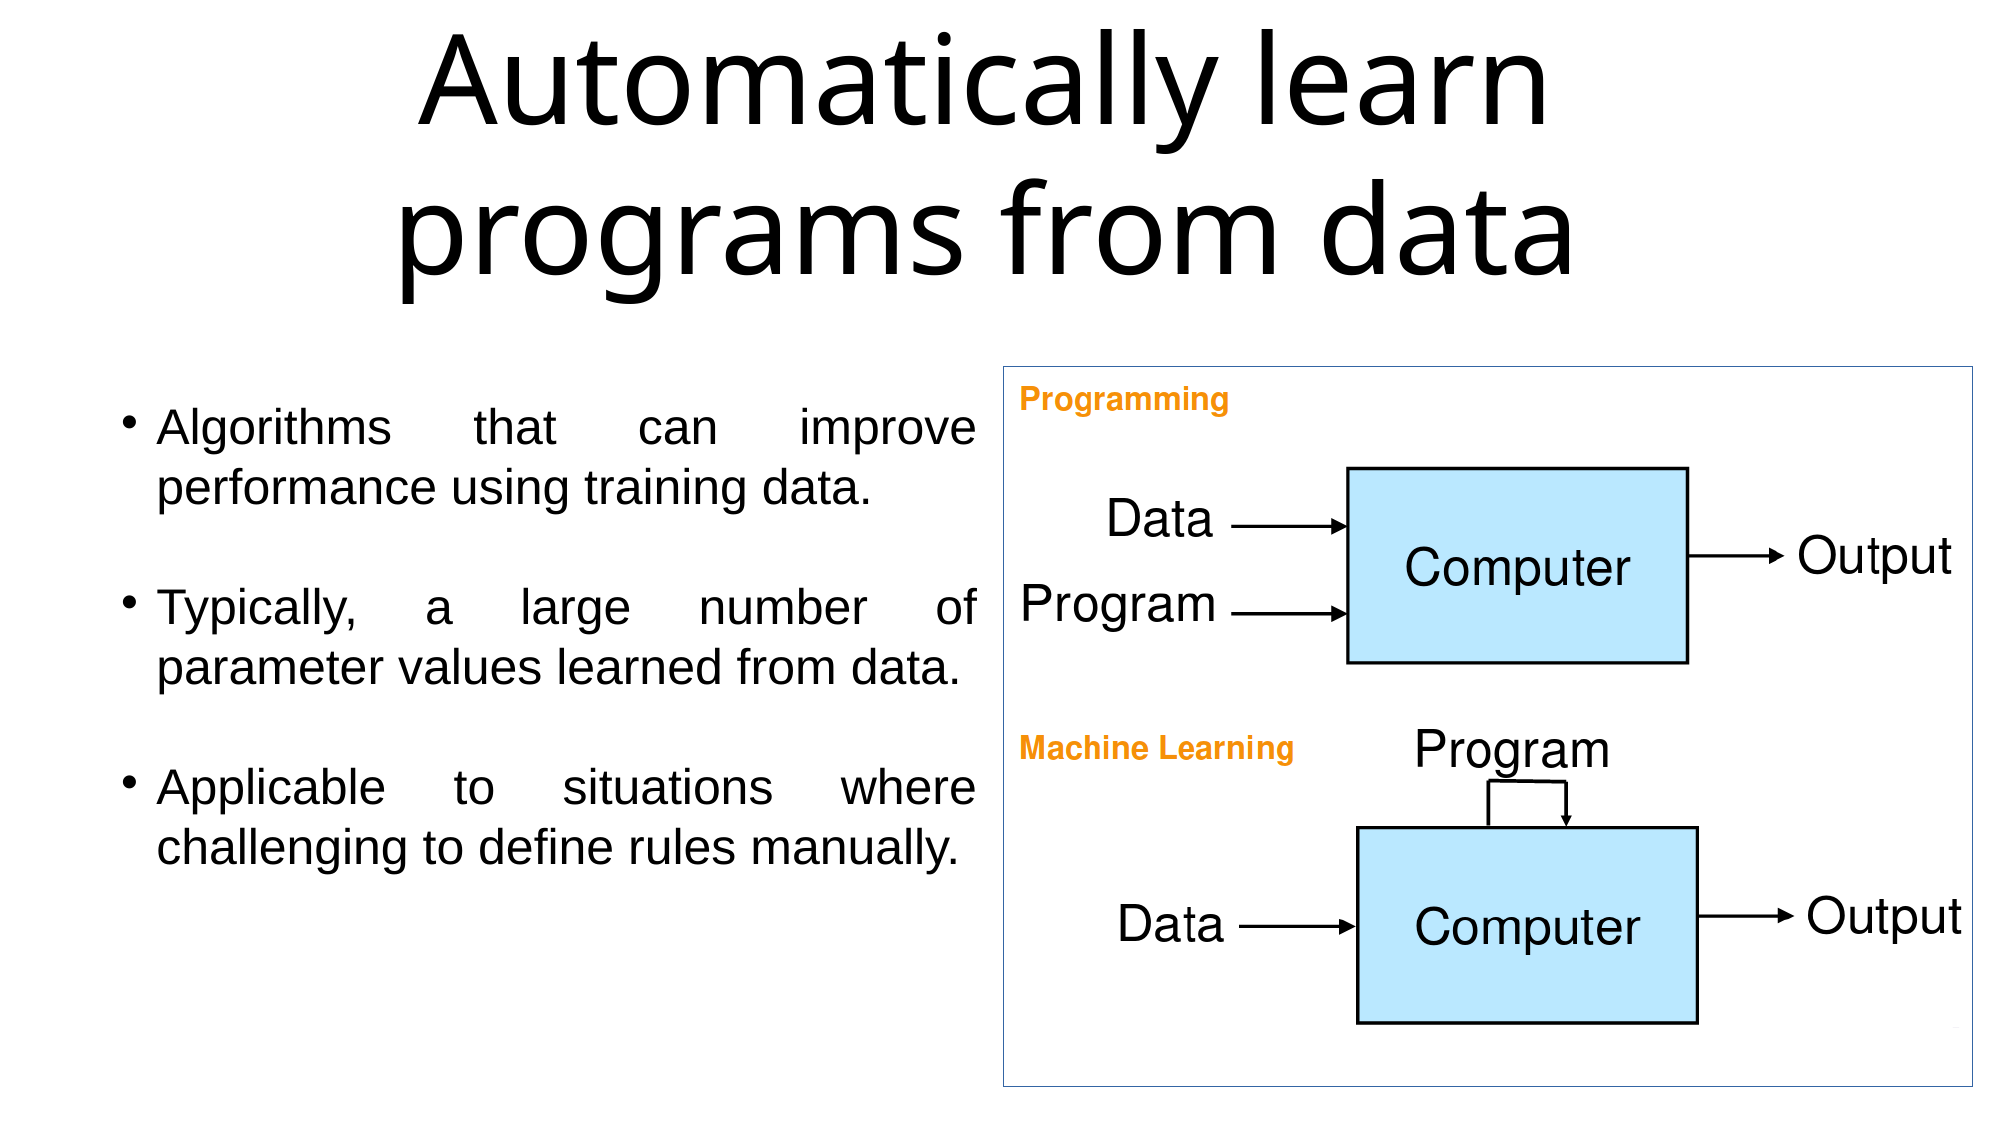

Automatically learn programs from data
Algorithms that can improve performance using training data.
Typically, a large number of parameter values learned from data.
Applicable to situations where challenging to define rules manually.